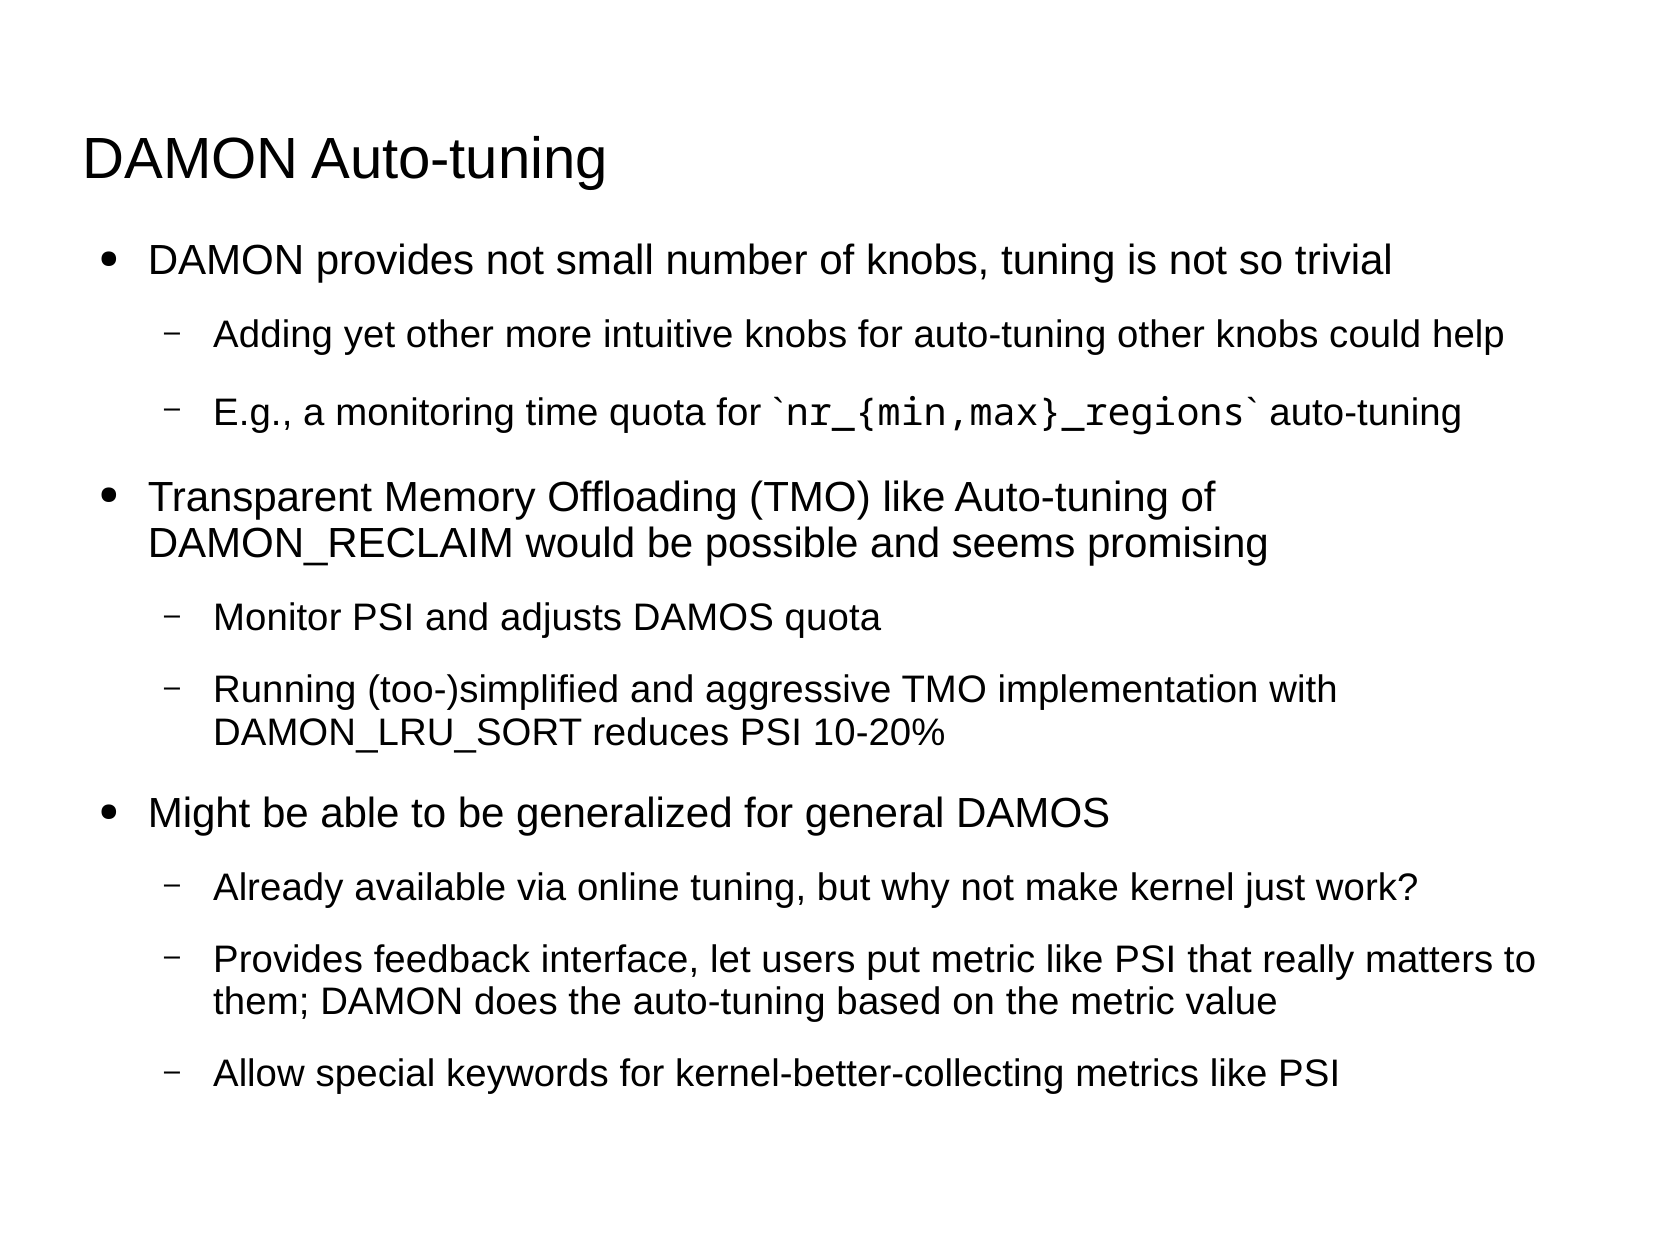

# DAMON Auto-tuning
DAMON provides not small number of knobs, tuning is not so trivial
Adding yet other more intuitive knobs for auto-tuning other knobs could help
E.g., a monitoring time quota for `nr_{min,max}_regions` auto-tuning
Transparent Memory Offloading (TMO) like Auto-tuning of DAMON_RECLAIM would be possible and seems promising
Monitor PSI and adjusts DAMOS quota
Running (too-)simplified and aggressive TMO implementation with DAMON_LRU_SORT reduces PSI 10-20%
Might be able to be generalized for general DAMOS
Already available via online tuning, but why not make kernel just work?
Provides feedback interface, let users put metric like PSI that really matters to them; DAMON does the auto-tuning based on the metric value
Allow special keywords for kernel-better-collecting metrics like PSI